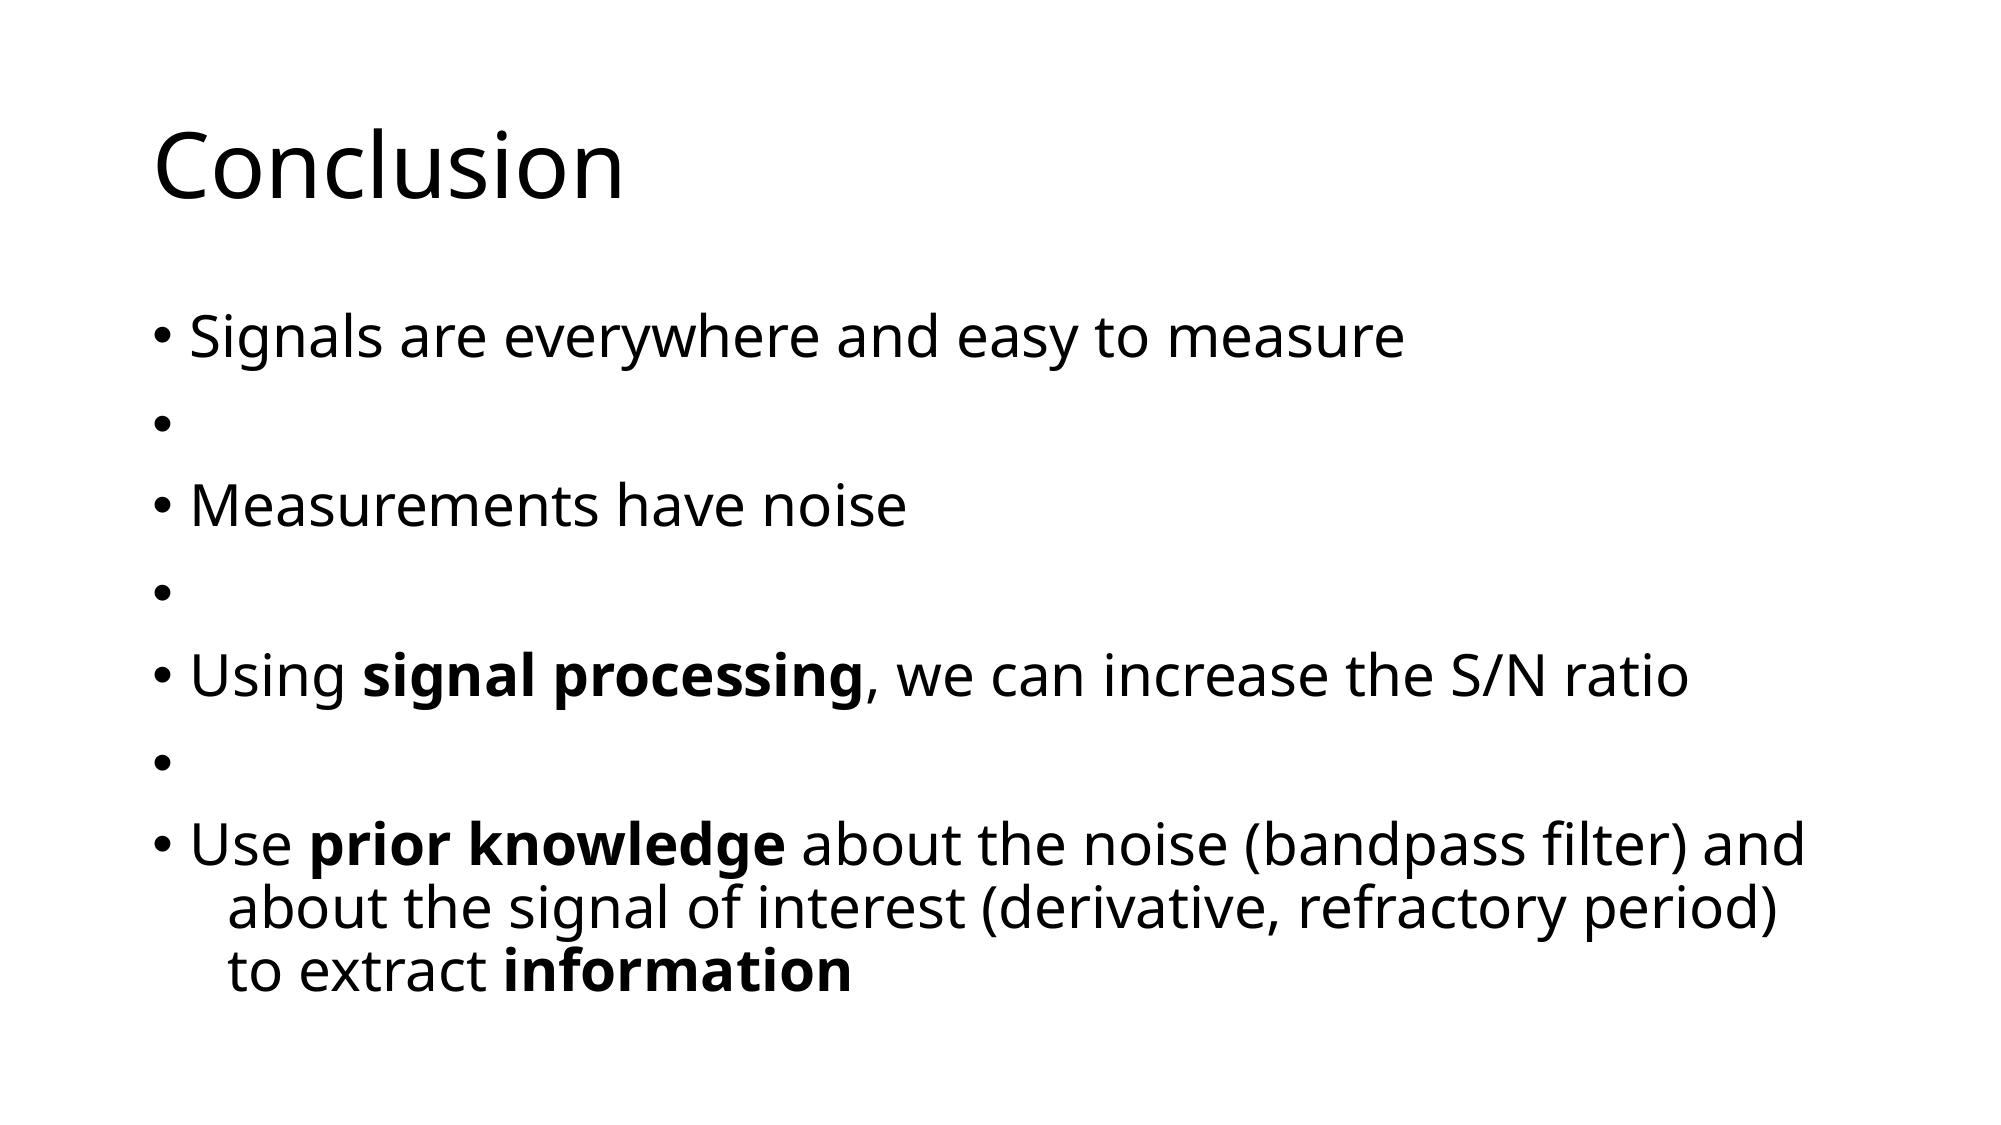

# Conclusion
Signals are everywhere and easy to measure
Measurements have noise
Using signal processing, we can increase the S/N ratio
Use prior knowledge about the noise (bandpass filter) and about the signal of interest (derivative, refractory period) to extract information